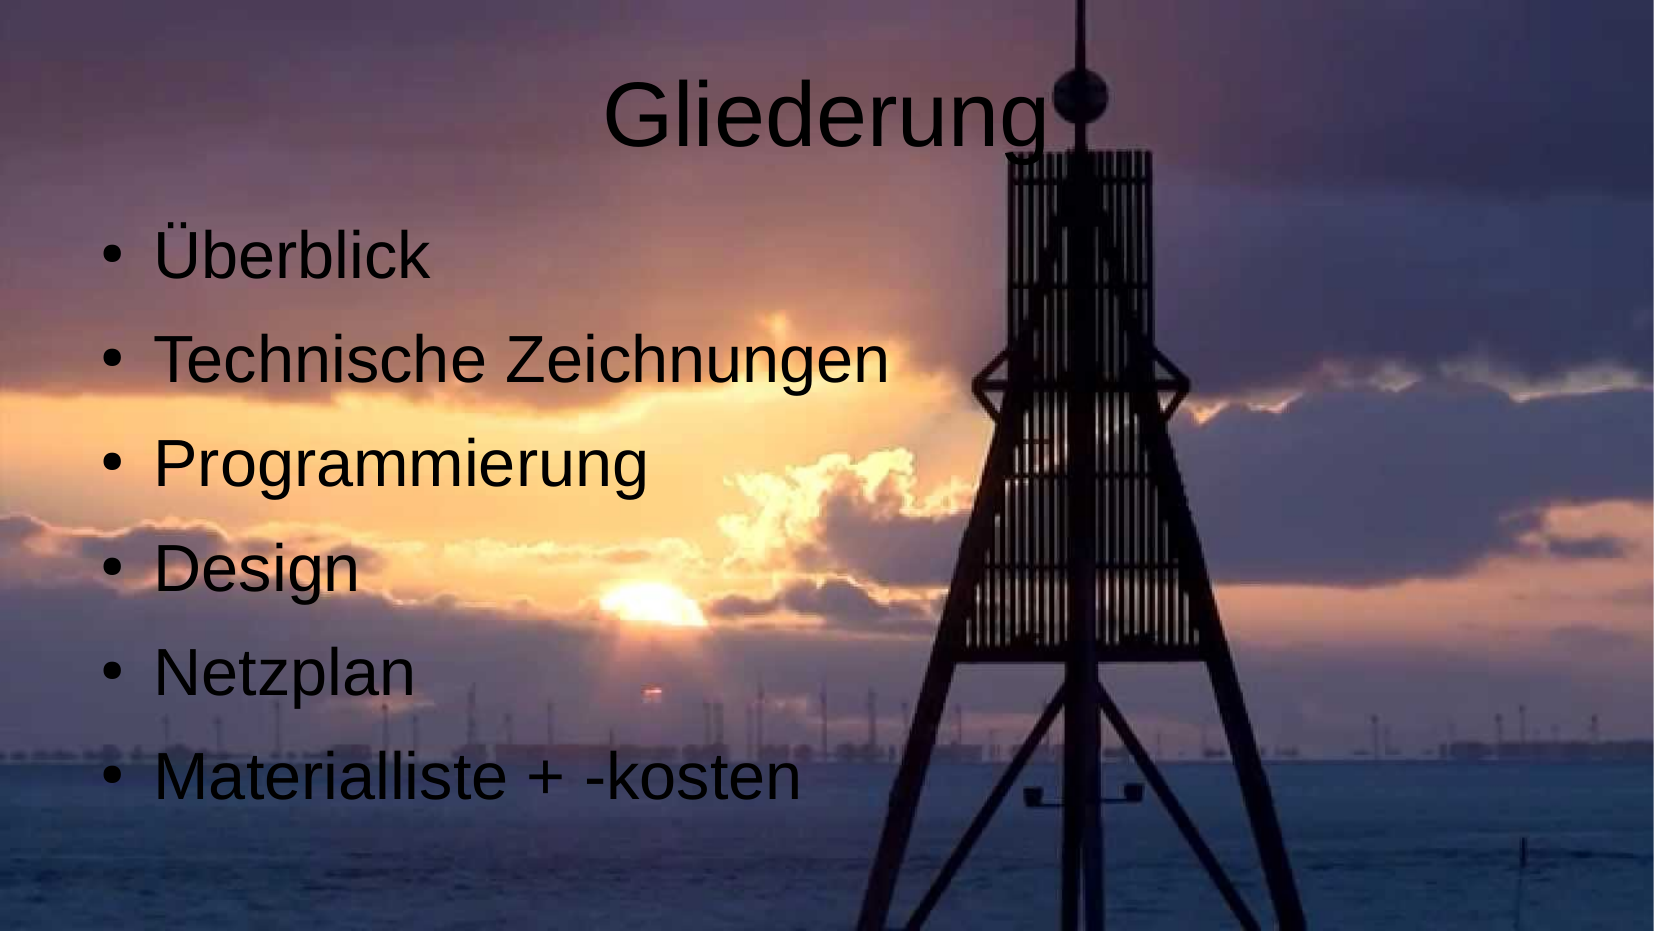

# Gliederung
Überblick
Technische Zeichnungen
Programmierung
Design
Netzplan
Materialliste + -kosten